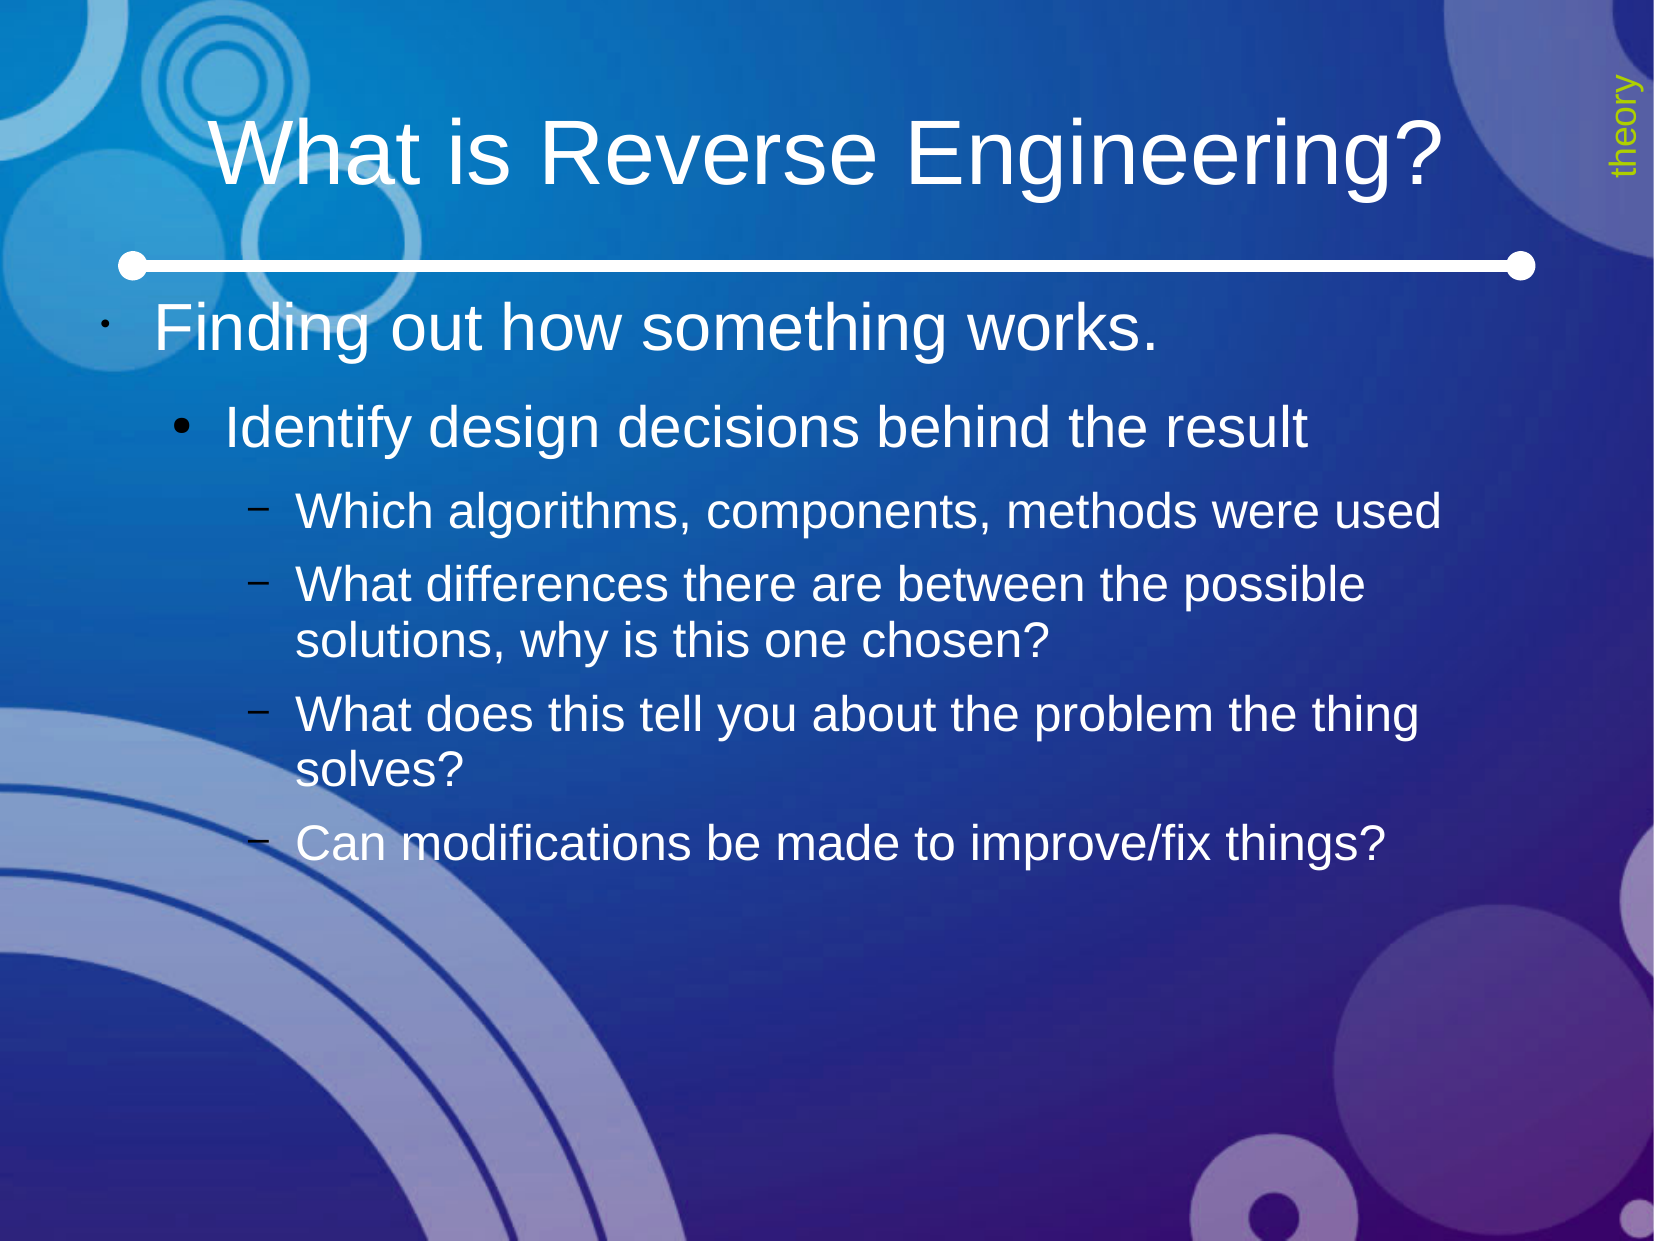

# What is Reverse Engineering?
Finding out how something works.
Identify design decisions behind the result
Which algorithms, components, methods were used
What differences there are between the possible solutions, why is this one chosen?
What does this tell you about the problem the thing solves?
Can modifications be made to improve/fix things?